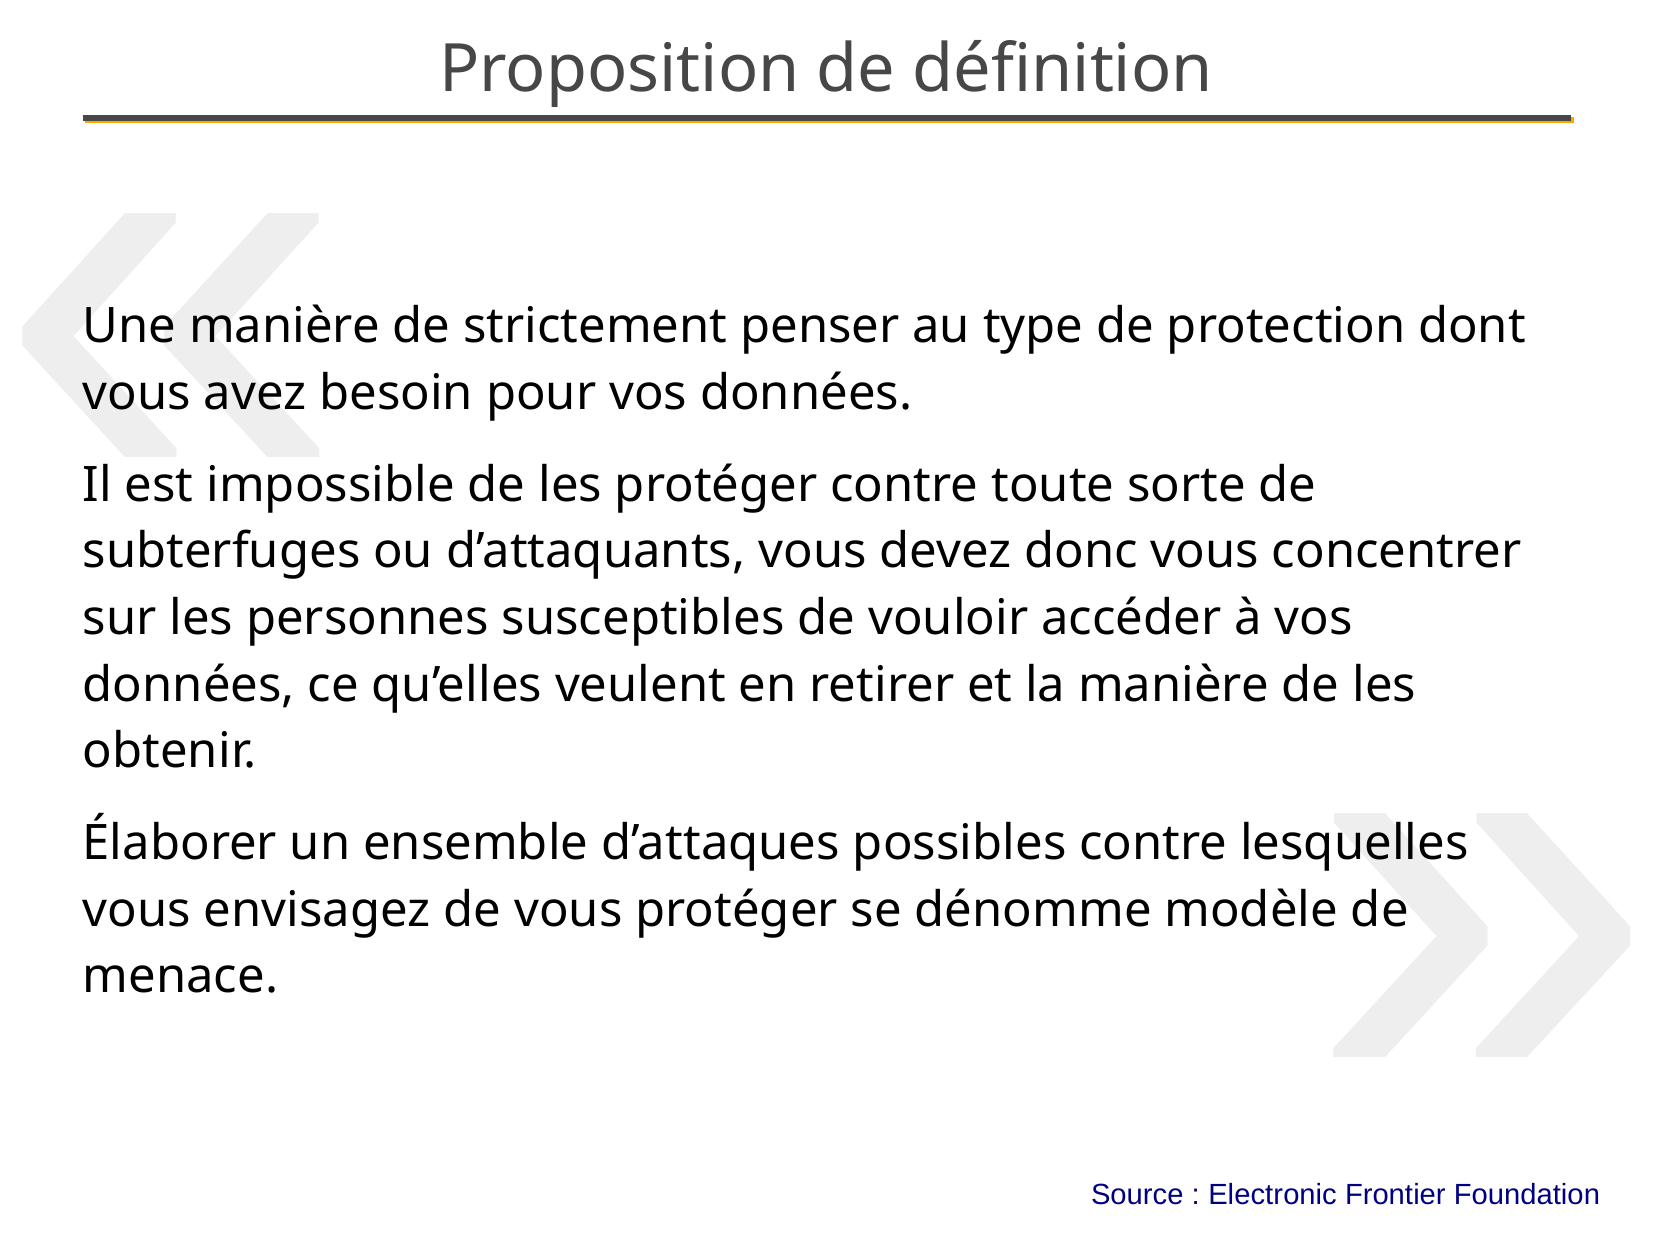

# Proposition de définition
«
Une manière de strictement penser au type de protection dont vous avez besoin pour vos données.
Il est impossible de les protéger contre toute sorte de subterfuges ou d’attaquants, vous devez donc vous concentrer sur les personnes susceptibles de vouloir accéder à vos données, ce qu’elles veulent en retirer et la manière de les obtenir.
Élaborer un ensemble d’attaques possibles contre lesquelles vous envisagez de vous protéger se dénomme modèle de menace.
»
Source : Electronic Frontier Foundation